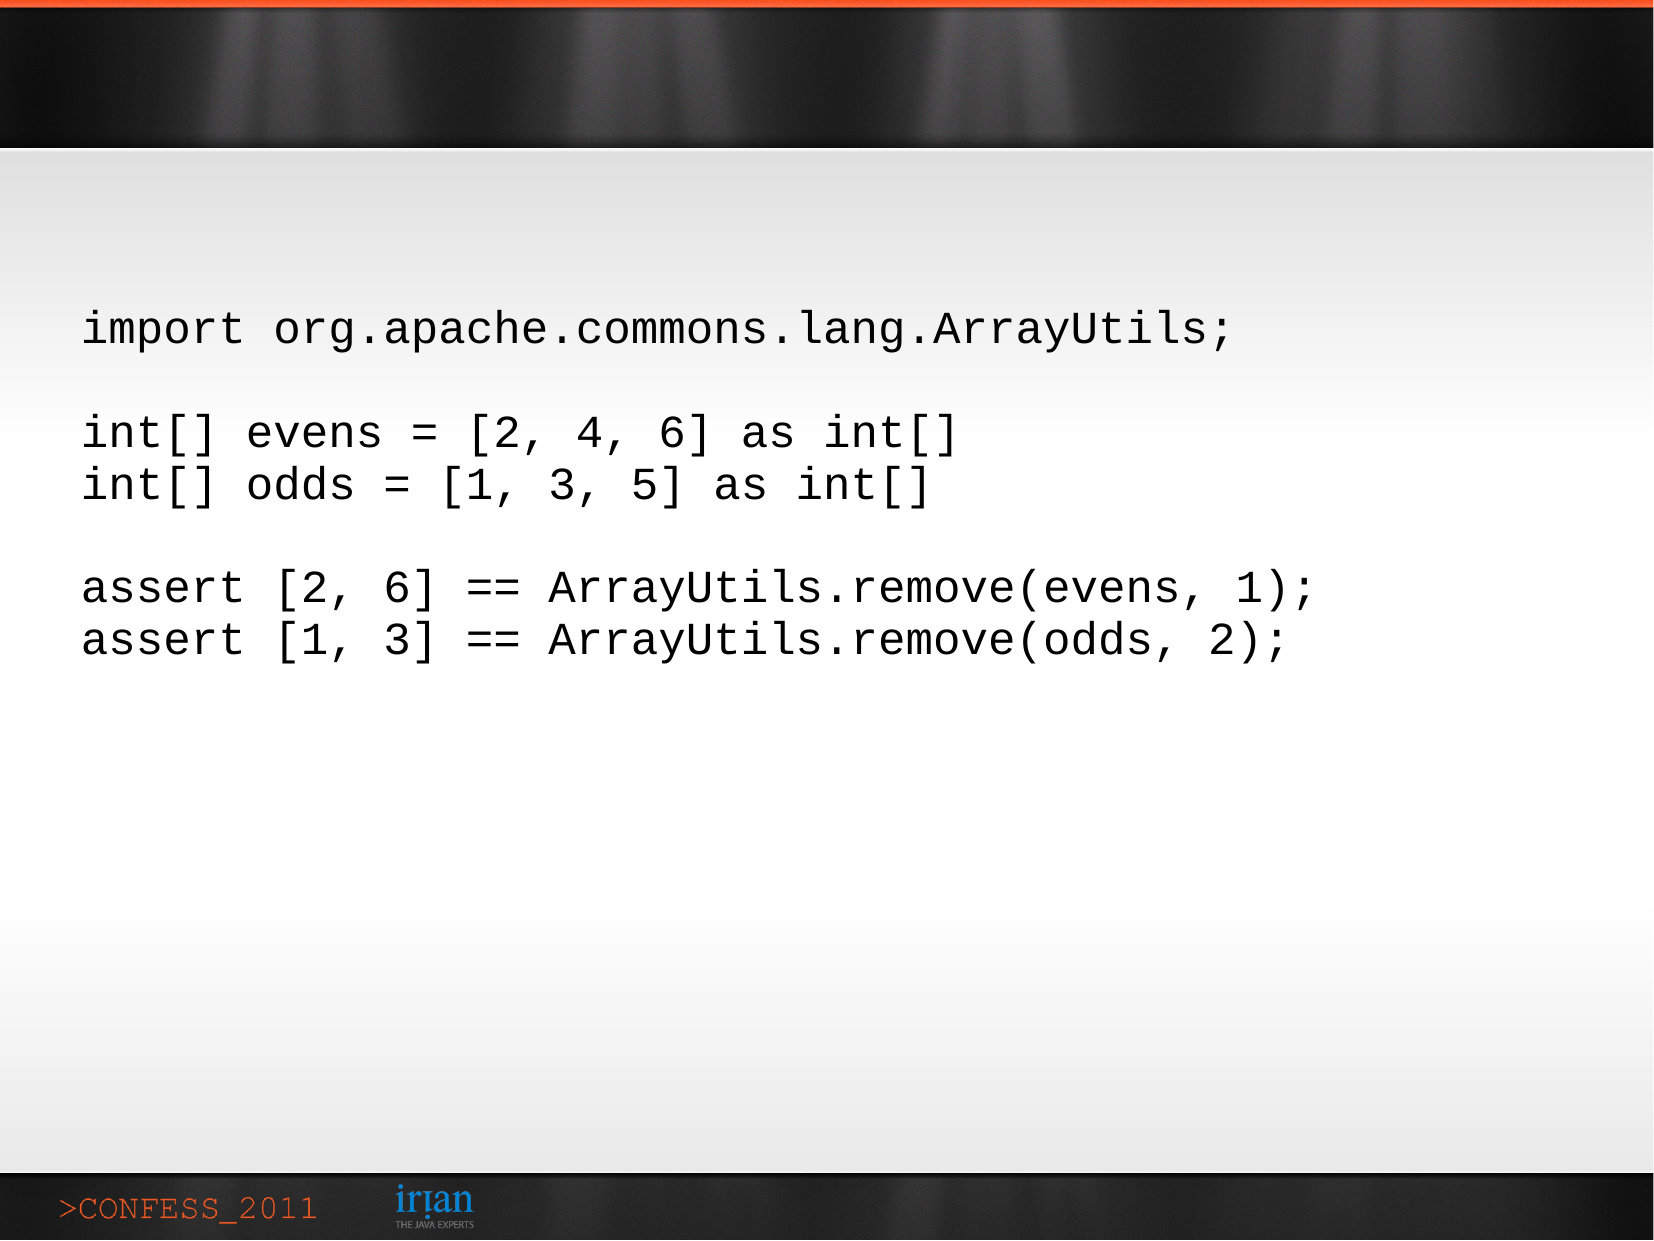

#
import org.apache.commons.lang.ArrayUtils;
int[] evens = [2, 4, 6] as int[]
int[] odds = [1, 3, 5] as int[]
assert [2, 6] == ArrayUtils.remove(evens, 1);
assert [1, 3] == ArrayUtils.remove(odds, 2);